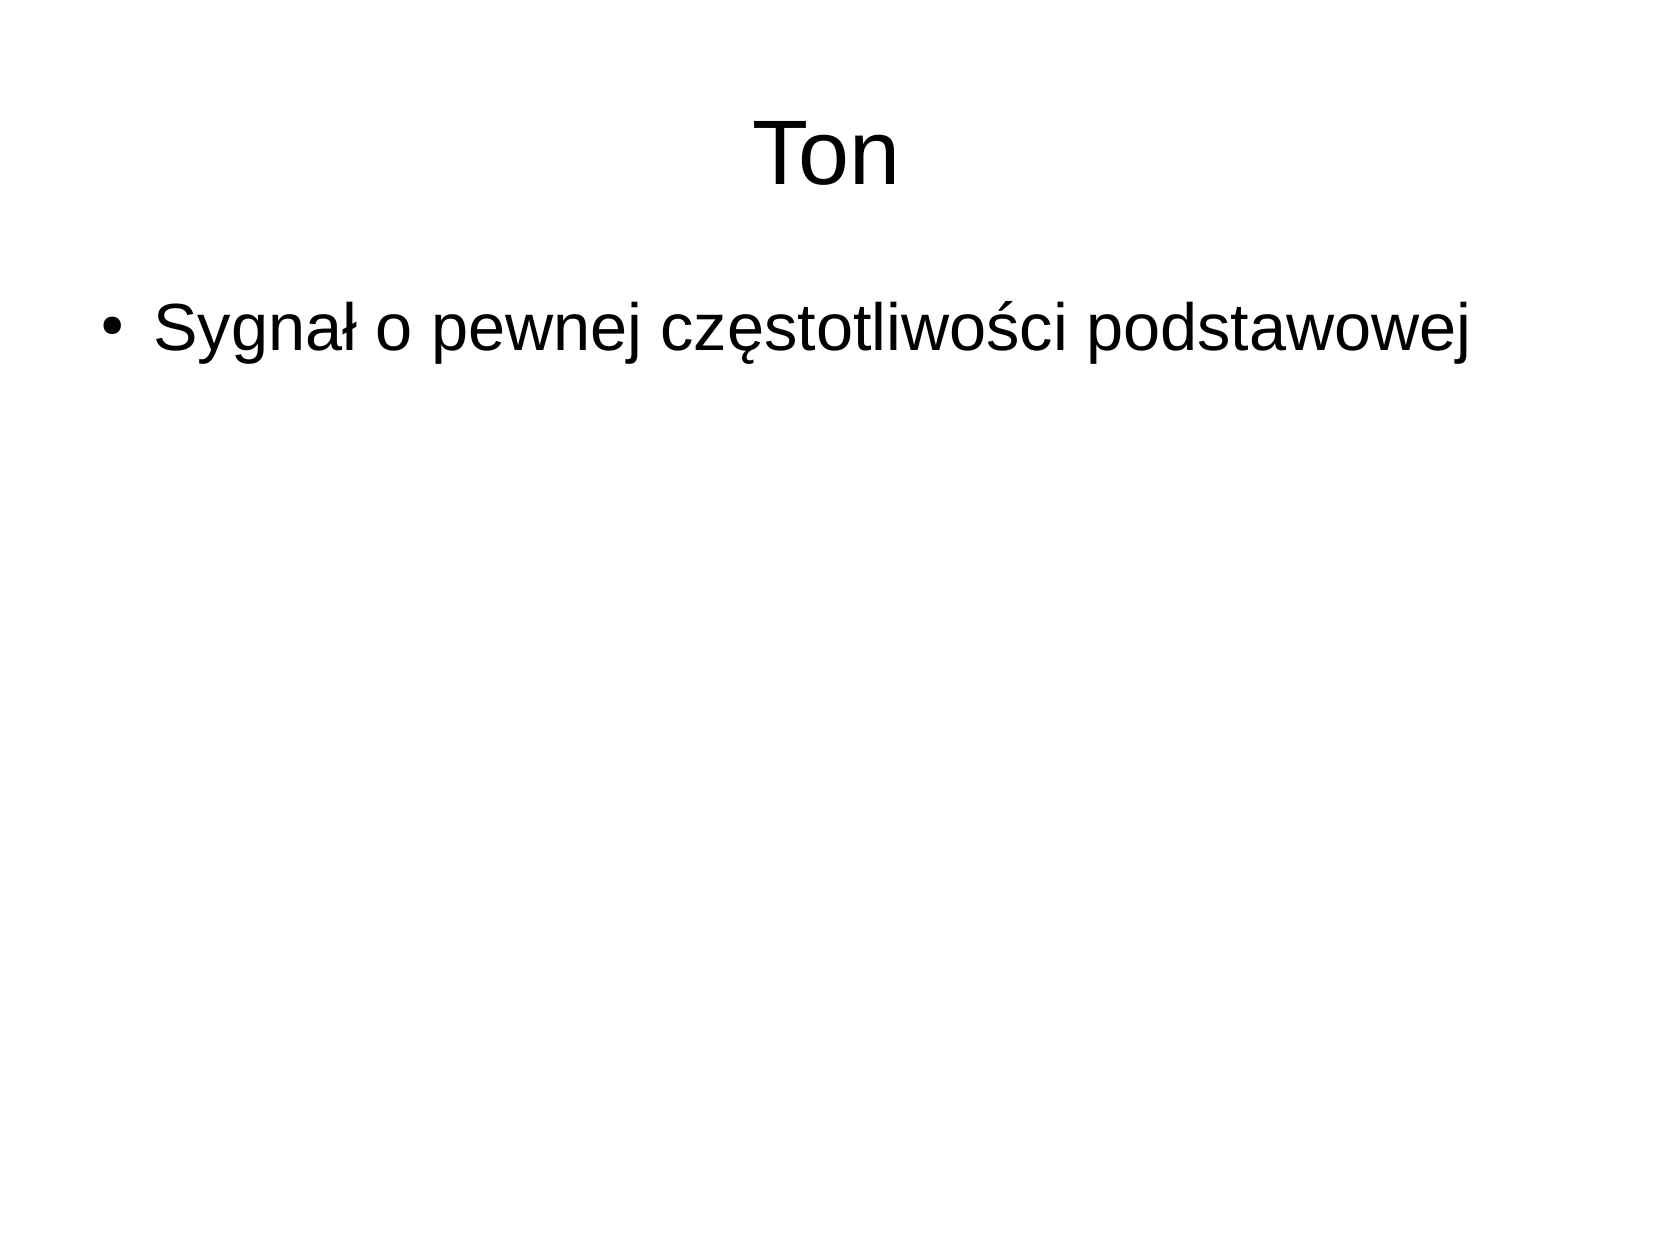

# Ton
Sygnał o pewnej częstotliwości podstawowej